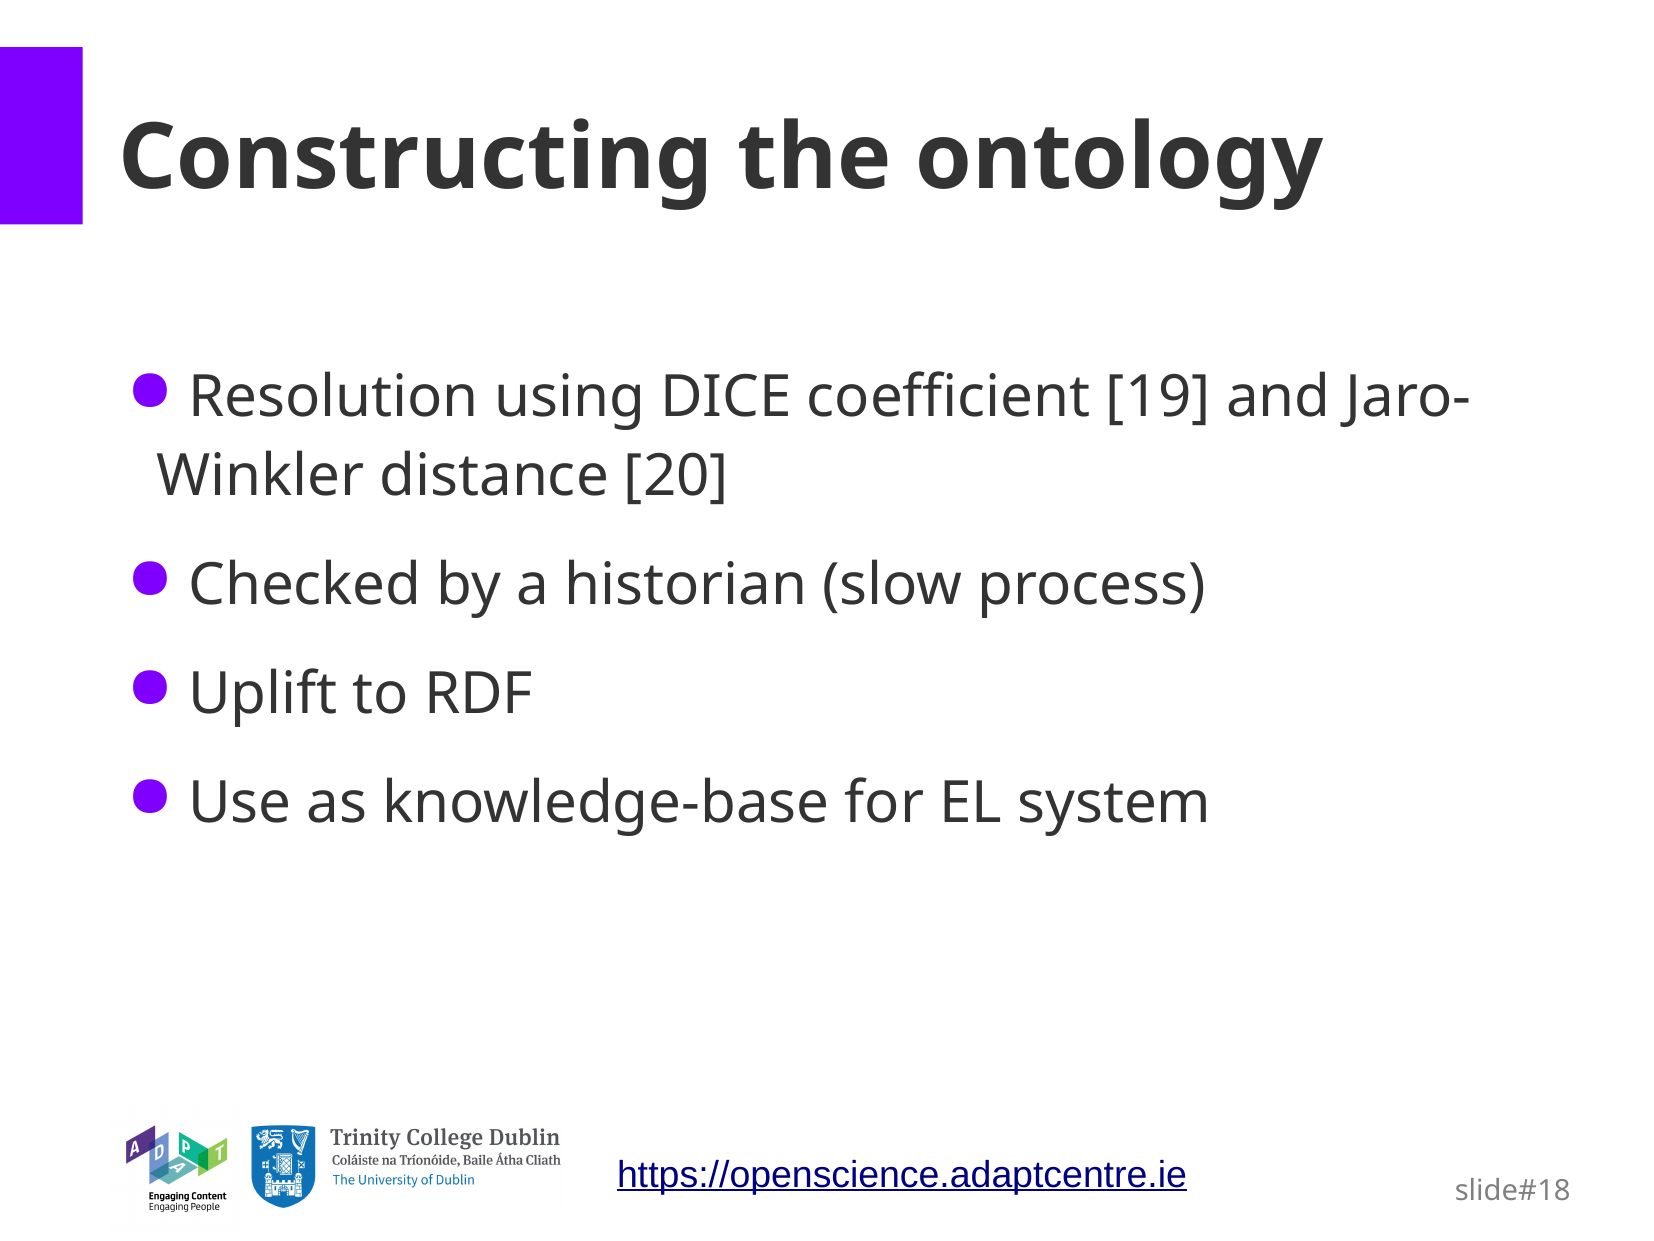

# Constructing the ontology
 Resolution using DICE coefficient [19] and Jaro-Winkler distance [20]
 Checked by a historian (slow process)
 Uplift to RDF
 Use as knowledge-base for EL system
18